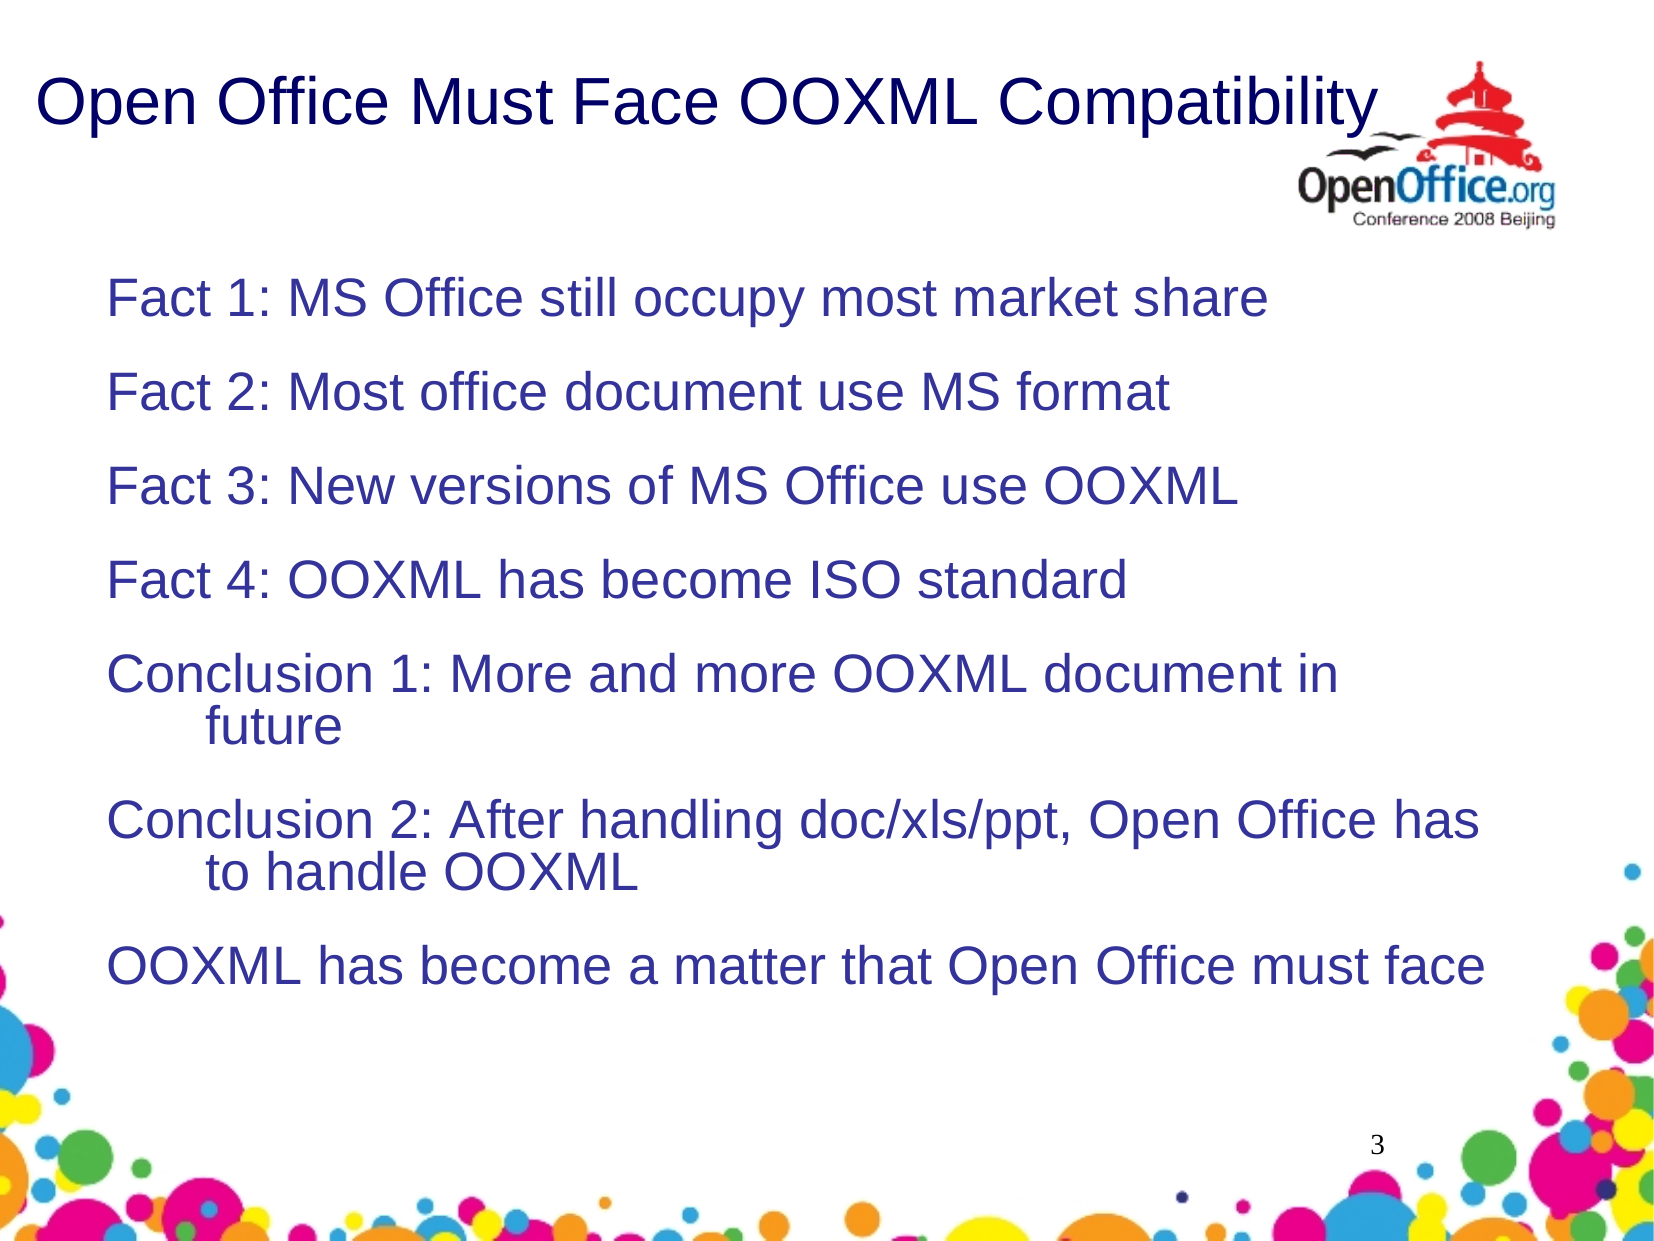

# Open Office Must Face OOXML Compatibility
Fact 1: MS Office still occupy most market share
Fact 2: Most office document use MS format
Fact 3: New versions of MS Office use OOXML
Fact 4: OOXML has become ISO standard
Conclusion 1: More and more OOXML document in future
Conclusion 2: After handling doc/xls/ppt, Open Office has to handle OOXML
OOXML has become a matter that Open Office must face
3